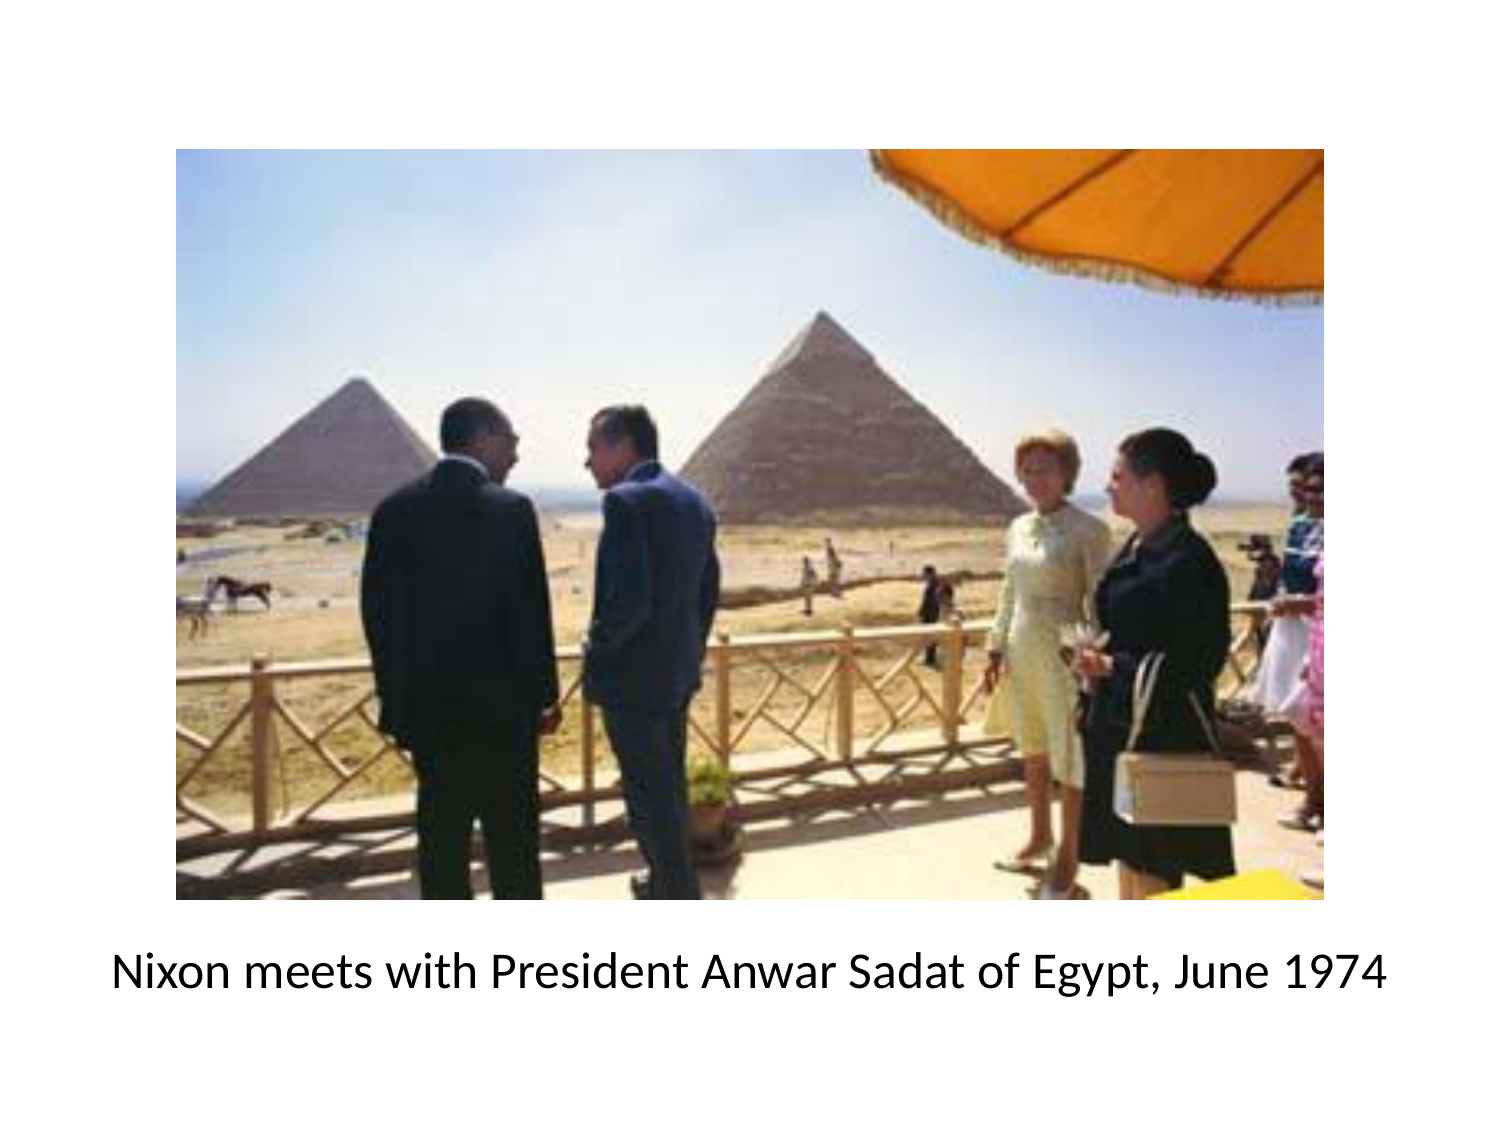

Nixon meets with President Anwar Sadat of Egypt, June 1974